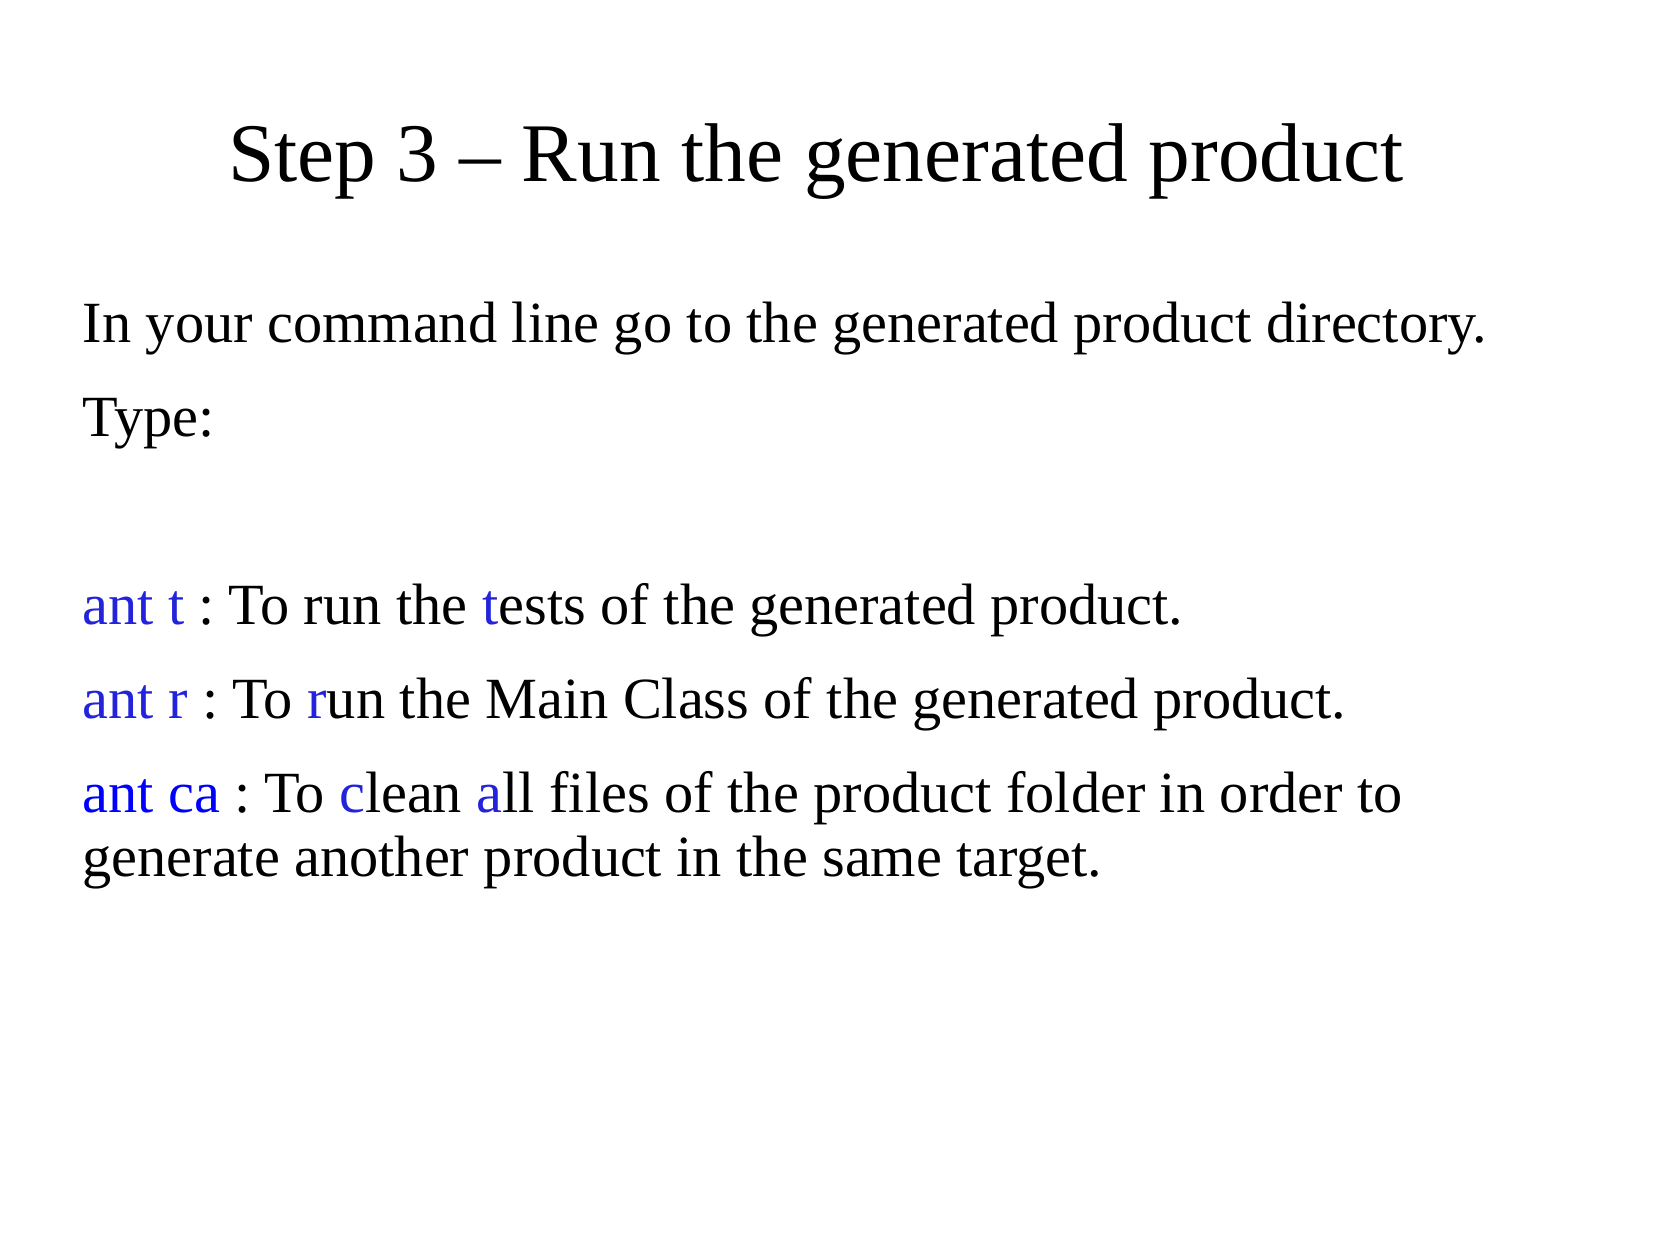

# Step 3 – Run the generated product
In your command line go to the generated product directory.
Type:
ant t : To run the tests of the generated product.
ant r : To run the Main Class of the generated product.
ant ca : To clean all files of the product folder in order to generate another product in the same target.